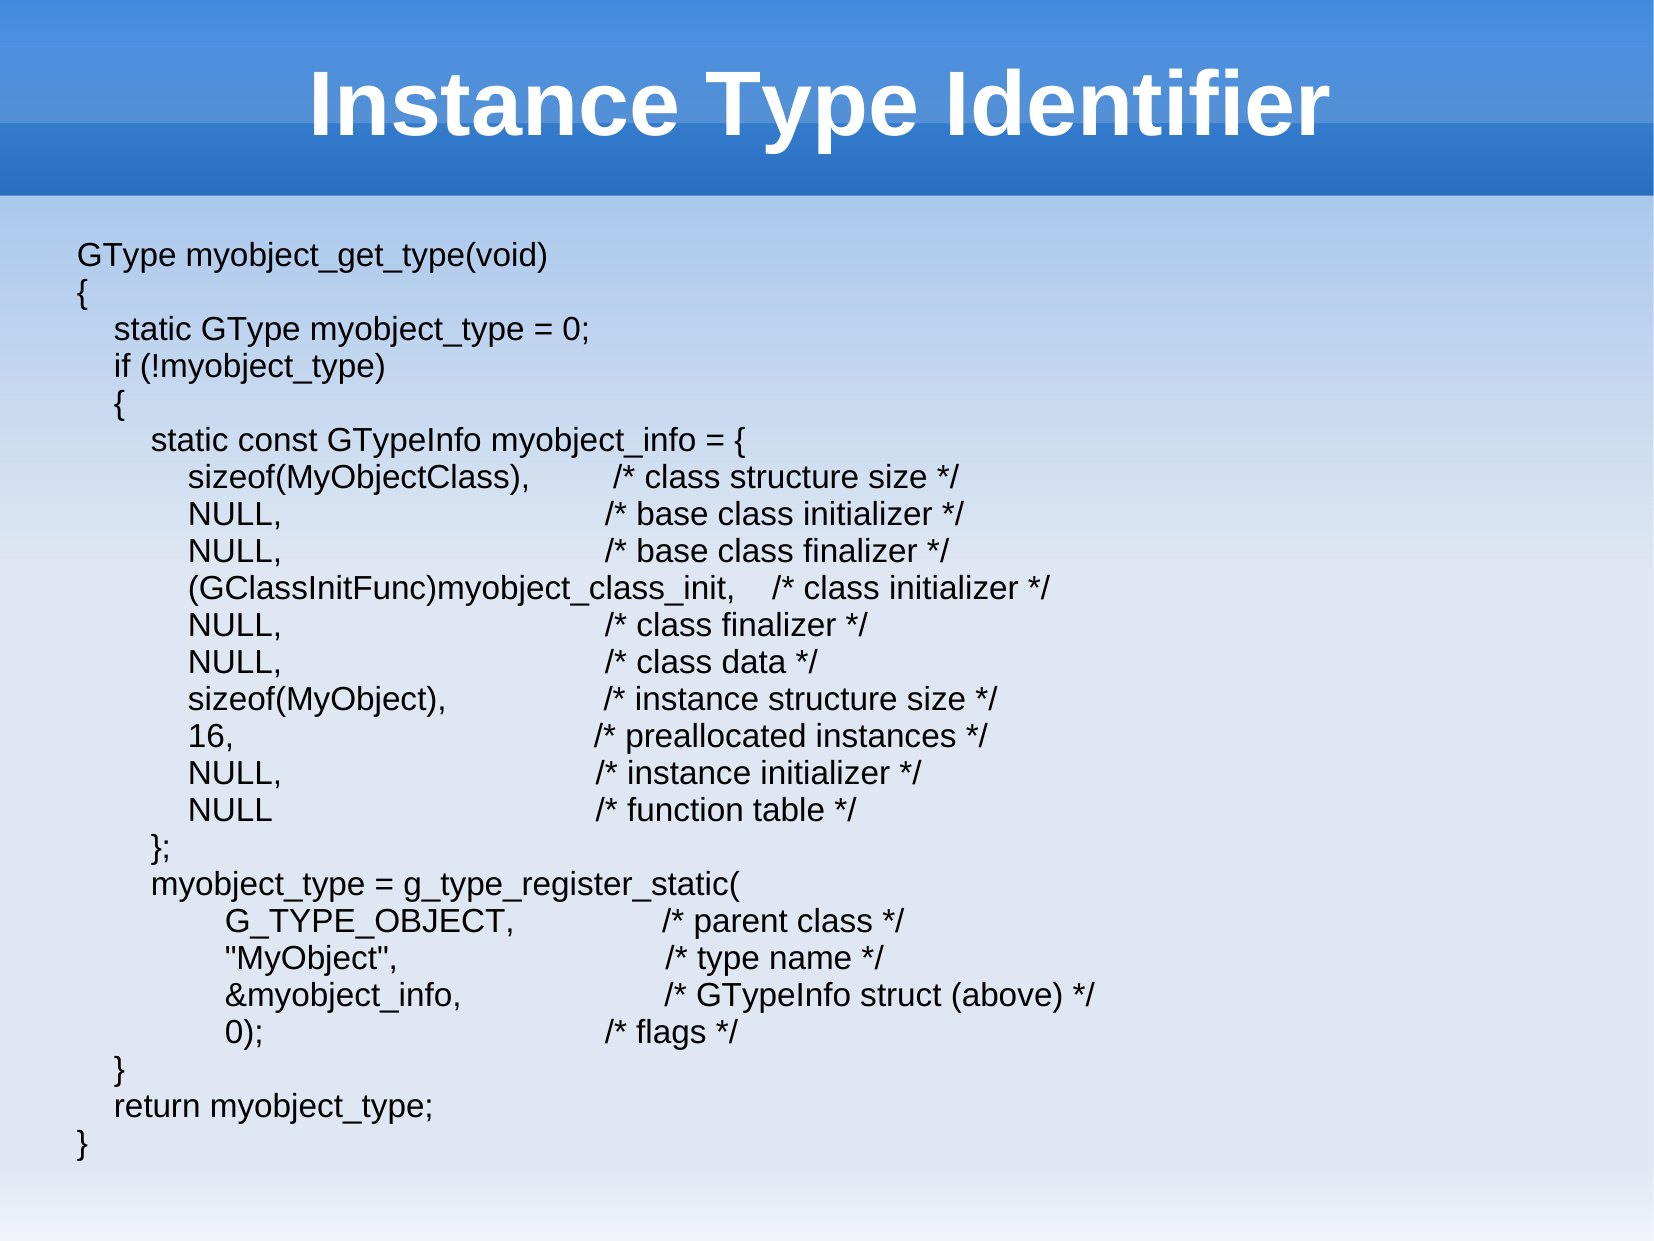

# Instance Type Identifier
GType myobject_get_type(void)
{
 static GType myobject_type = 0;
 if (!myobject_type)
 {
 static const GTypeInfo myobject_info = {
 sizeof(MyObjectClass), /* class structure size */
 NULL, /* base class initializer */
 NULL, /* base class finalizer */
 (GClassInitFunc)myobject_class_init, /* class initializer */
 NULL, /* class finalizer */
 NULL, /* class data */
 sizeof(MyObject), /* instance structure size */
 16, /* preallocated instances */
 NULL, /* instance initializer */
 NULL /* function table */
 };
 myobject_type = g_type_register_static(
 G_TYPE_OBJECT, /* parent class */
 "MyObject", /* type name */
 &myobject_info, /* GTypeInfo struct (above) */
 0); /* flags */
 }
 return myobject_type;
}